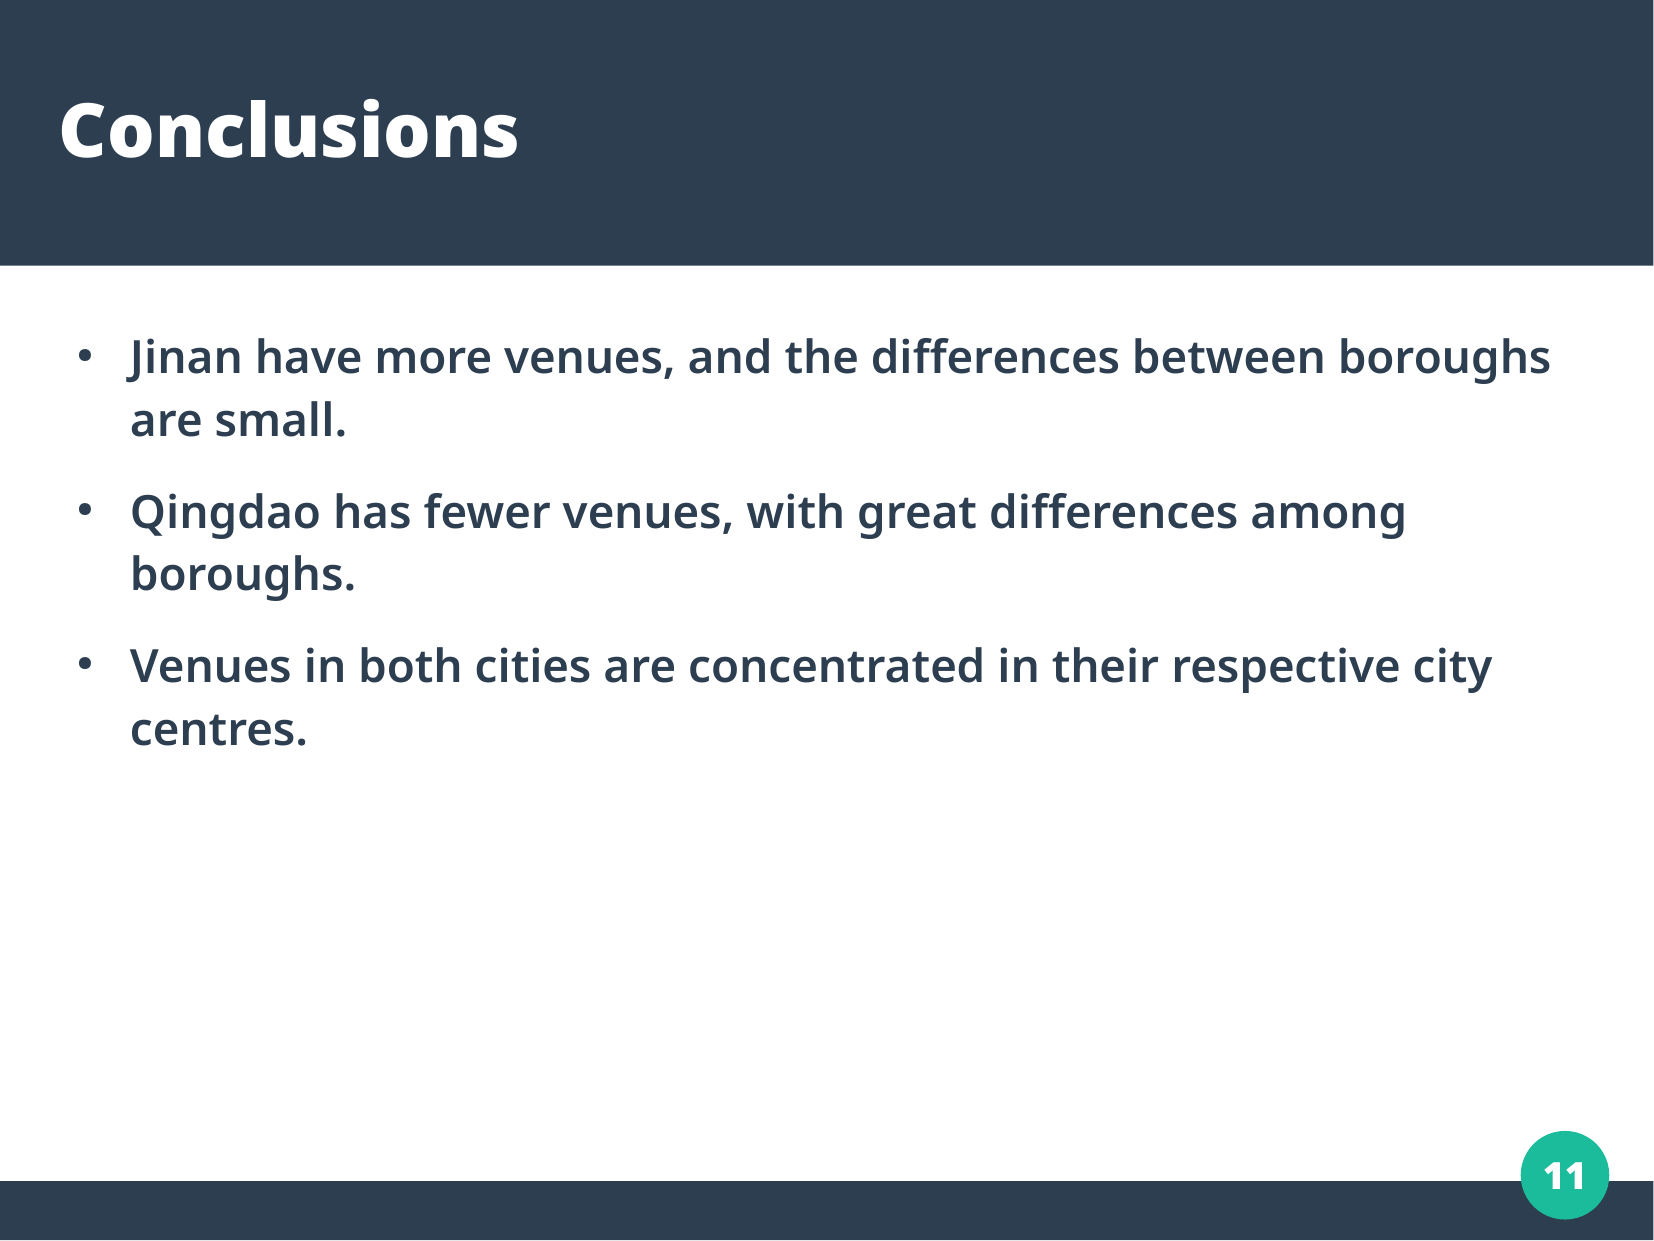

# Conclusions
Jinan have more venues, and the differences between boroughs are small.
Qingdao has fewer venues, with great differences among boroughs.
Venues in both cities are concentrated in their respective city centres.
11